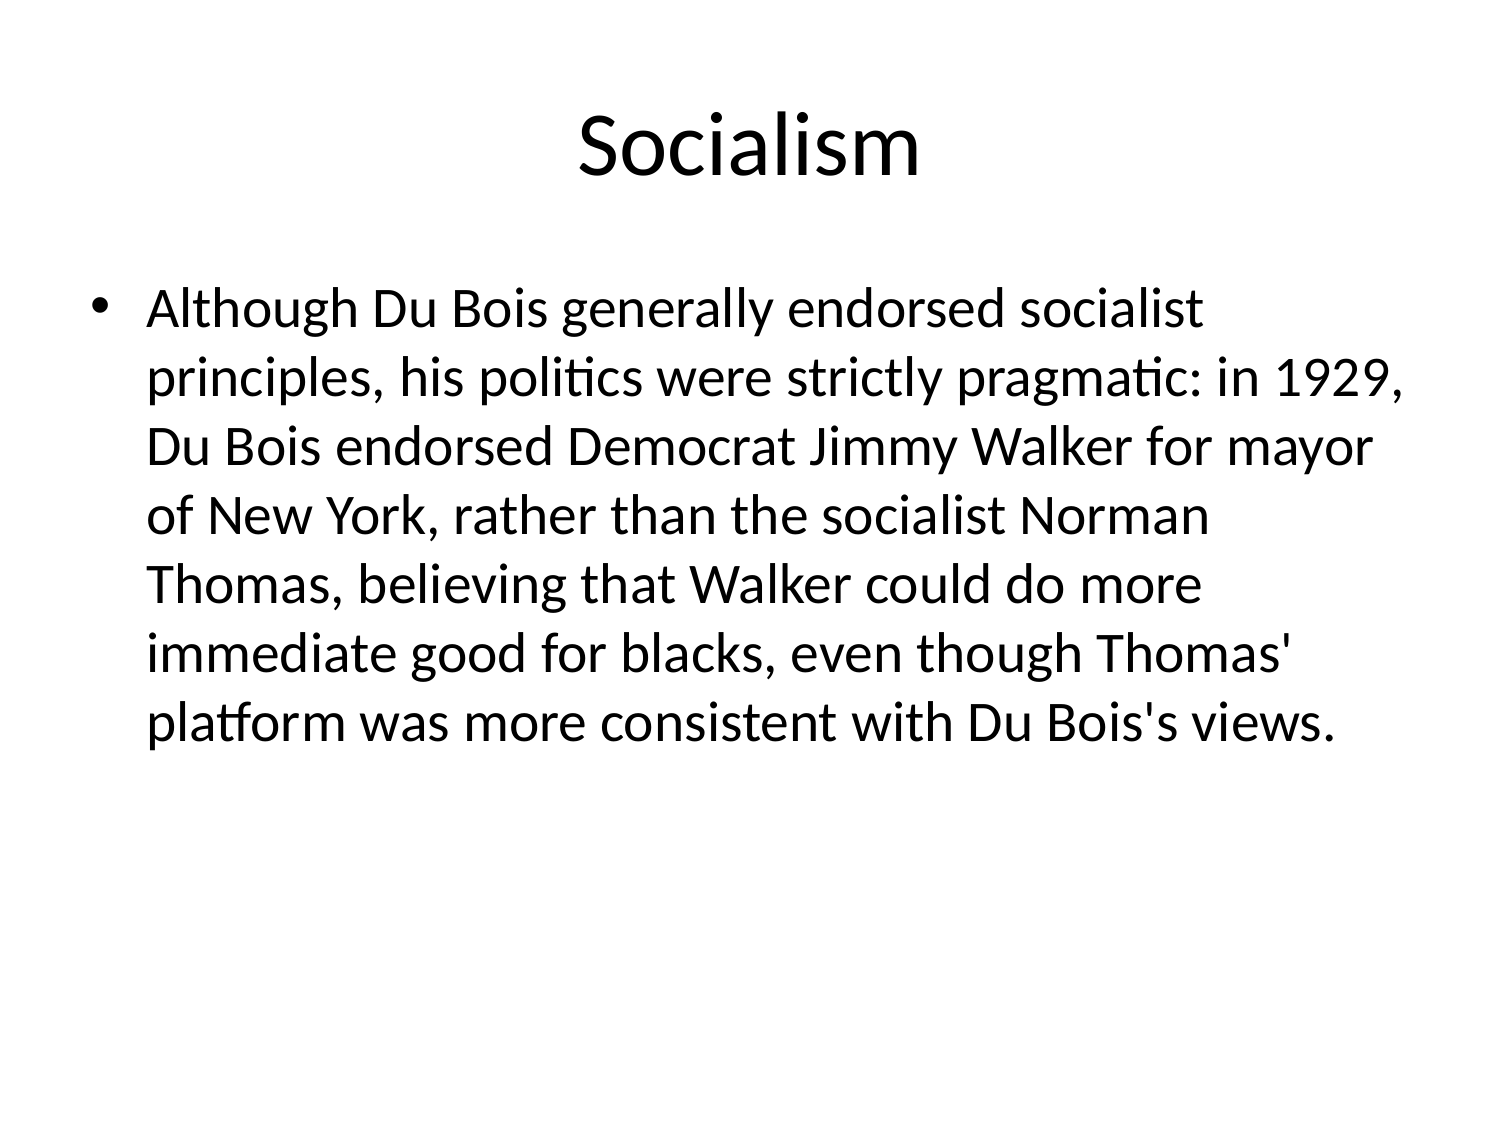

# Socialism
Although Du Bois generally endorsed socialist principles, his politics were strictly pragmatic: in 1929, Du Bois endorsed Democrat Jimmy Walker for mayor of New York, rather than the socialist Norman Thomas, believing that Walker could do more immediate good for blacks, even though Thomas' platform was more consistent with Du Bois's views.